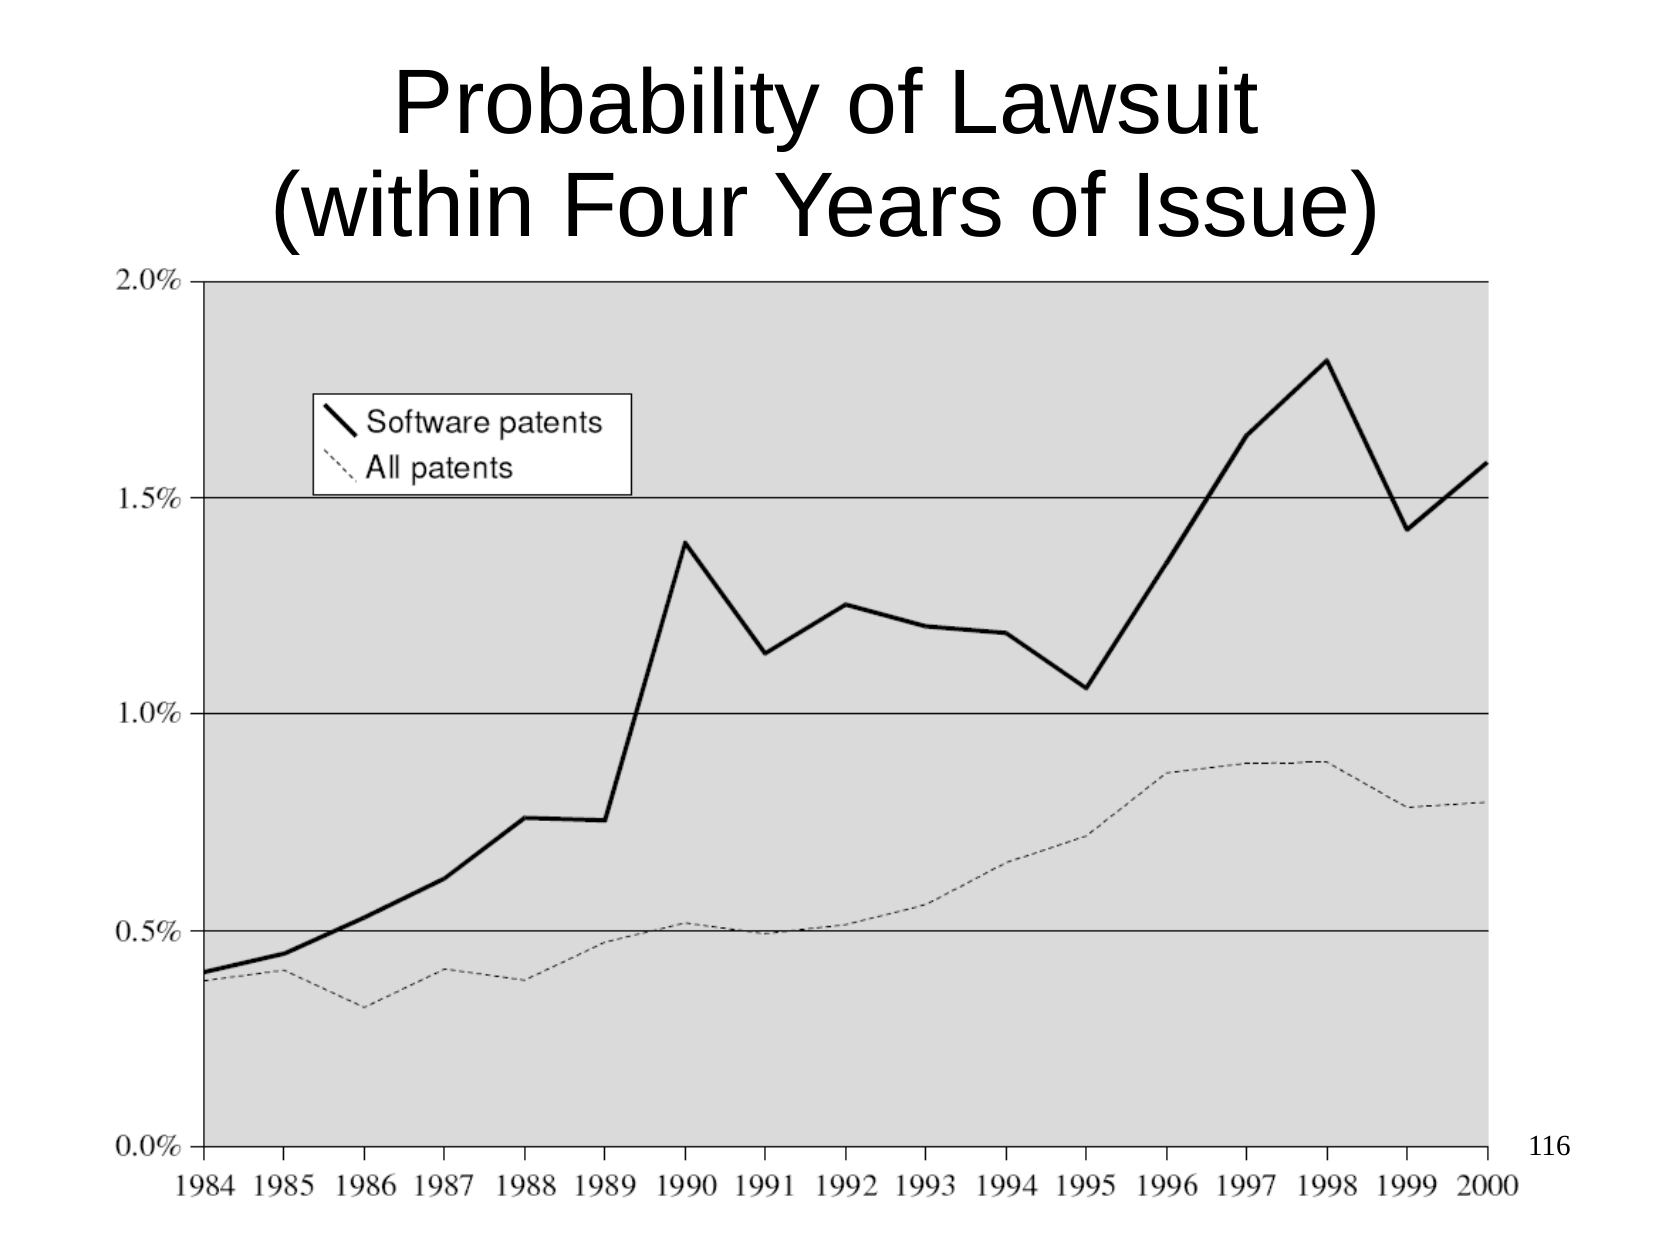

# Probability of Lawsuit (within Four Years of Issue)
116